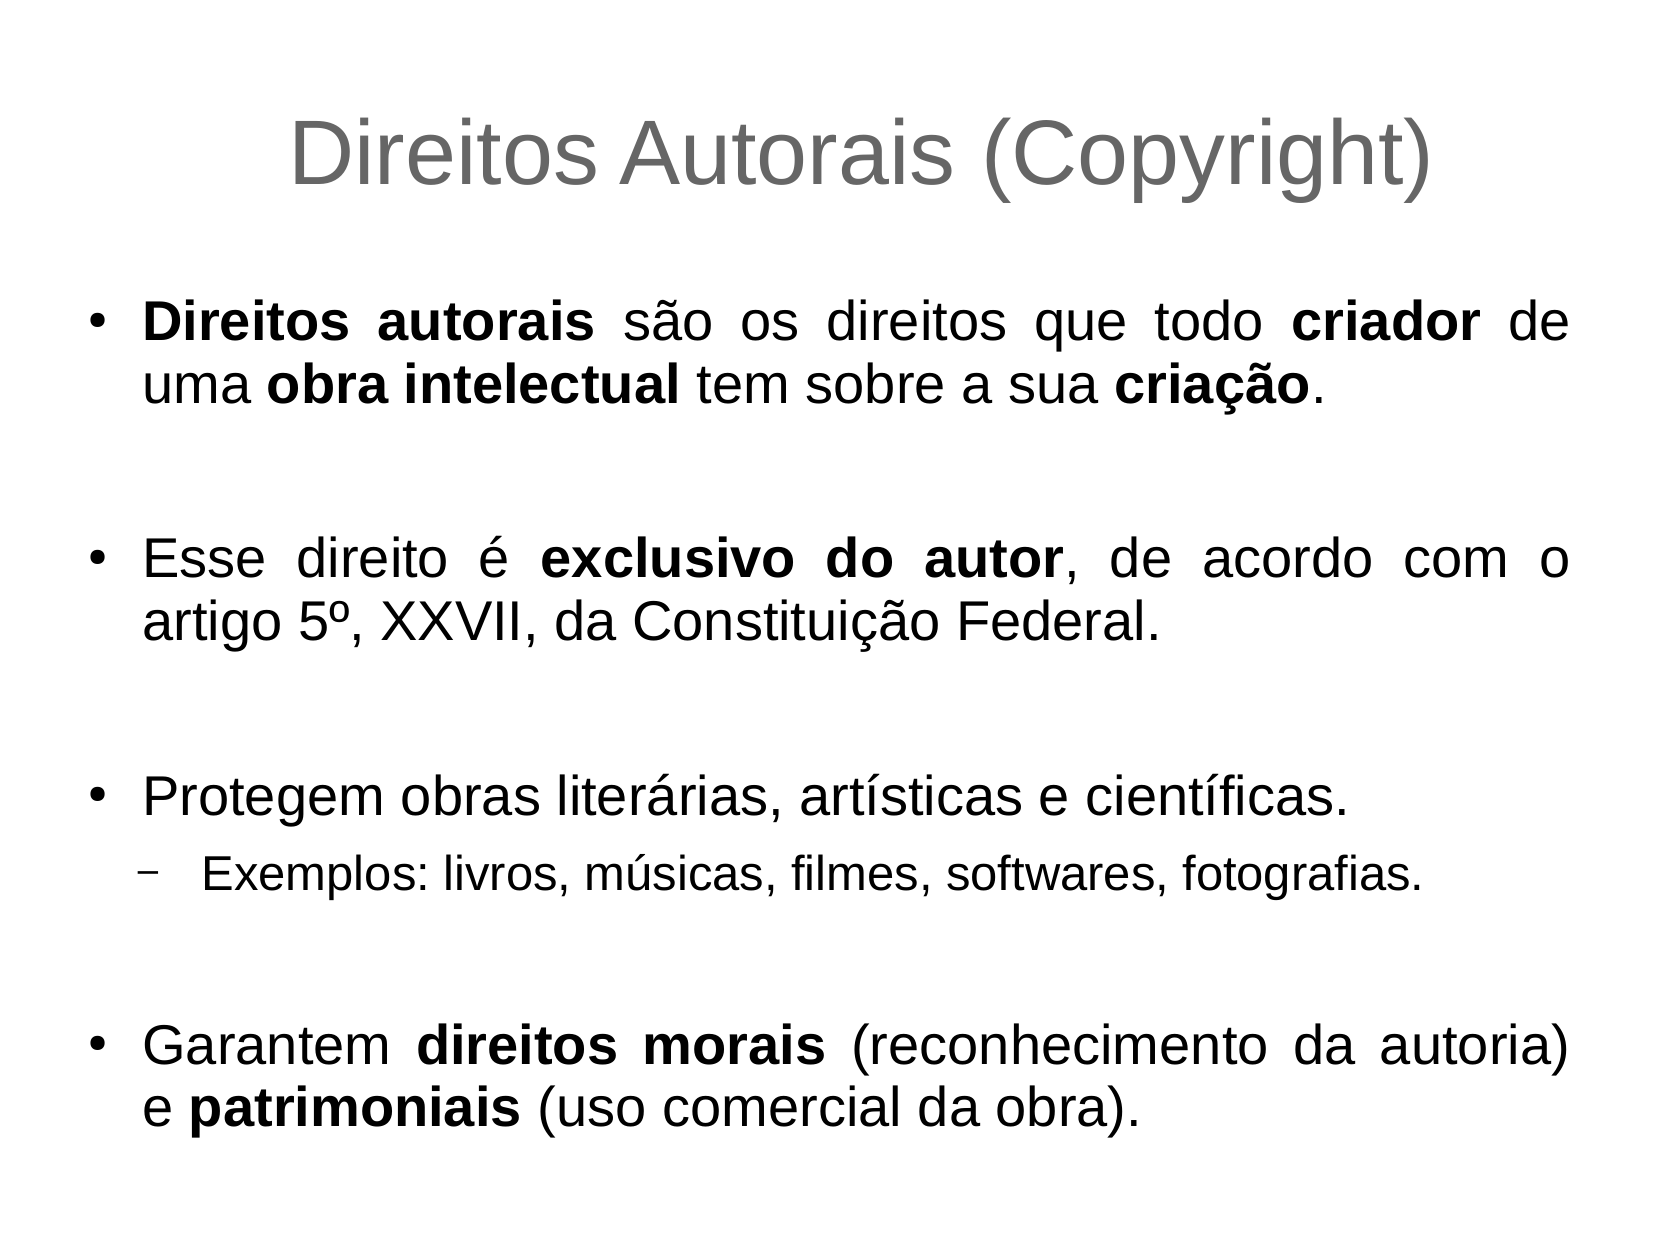

# Direitos Autorais (Copyright)
Direitos autorais são os direitos que todo criador de uma obra intelectual tem sobre a sua criação.
Esse direito é exclusivo do autor, de acordo com o artigo 5º, XXVII, da Constituição Federal.
Protegem obras literárias, artísticas e científicas.
Exemplos: livros, músicas, filmes, softwares, fotografias.
Garantem direitos morais (reconhecimento da autoria) e patrimoniais (uso comercial da obra).